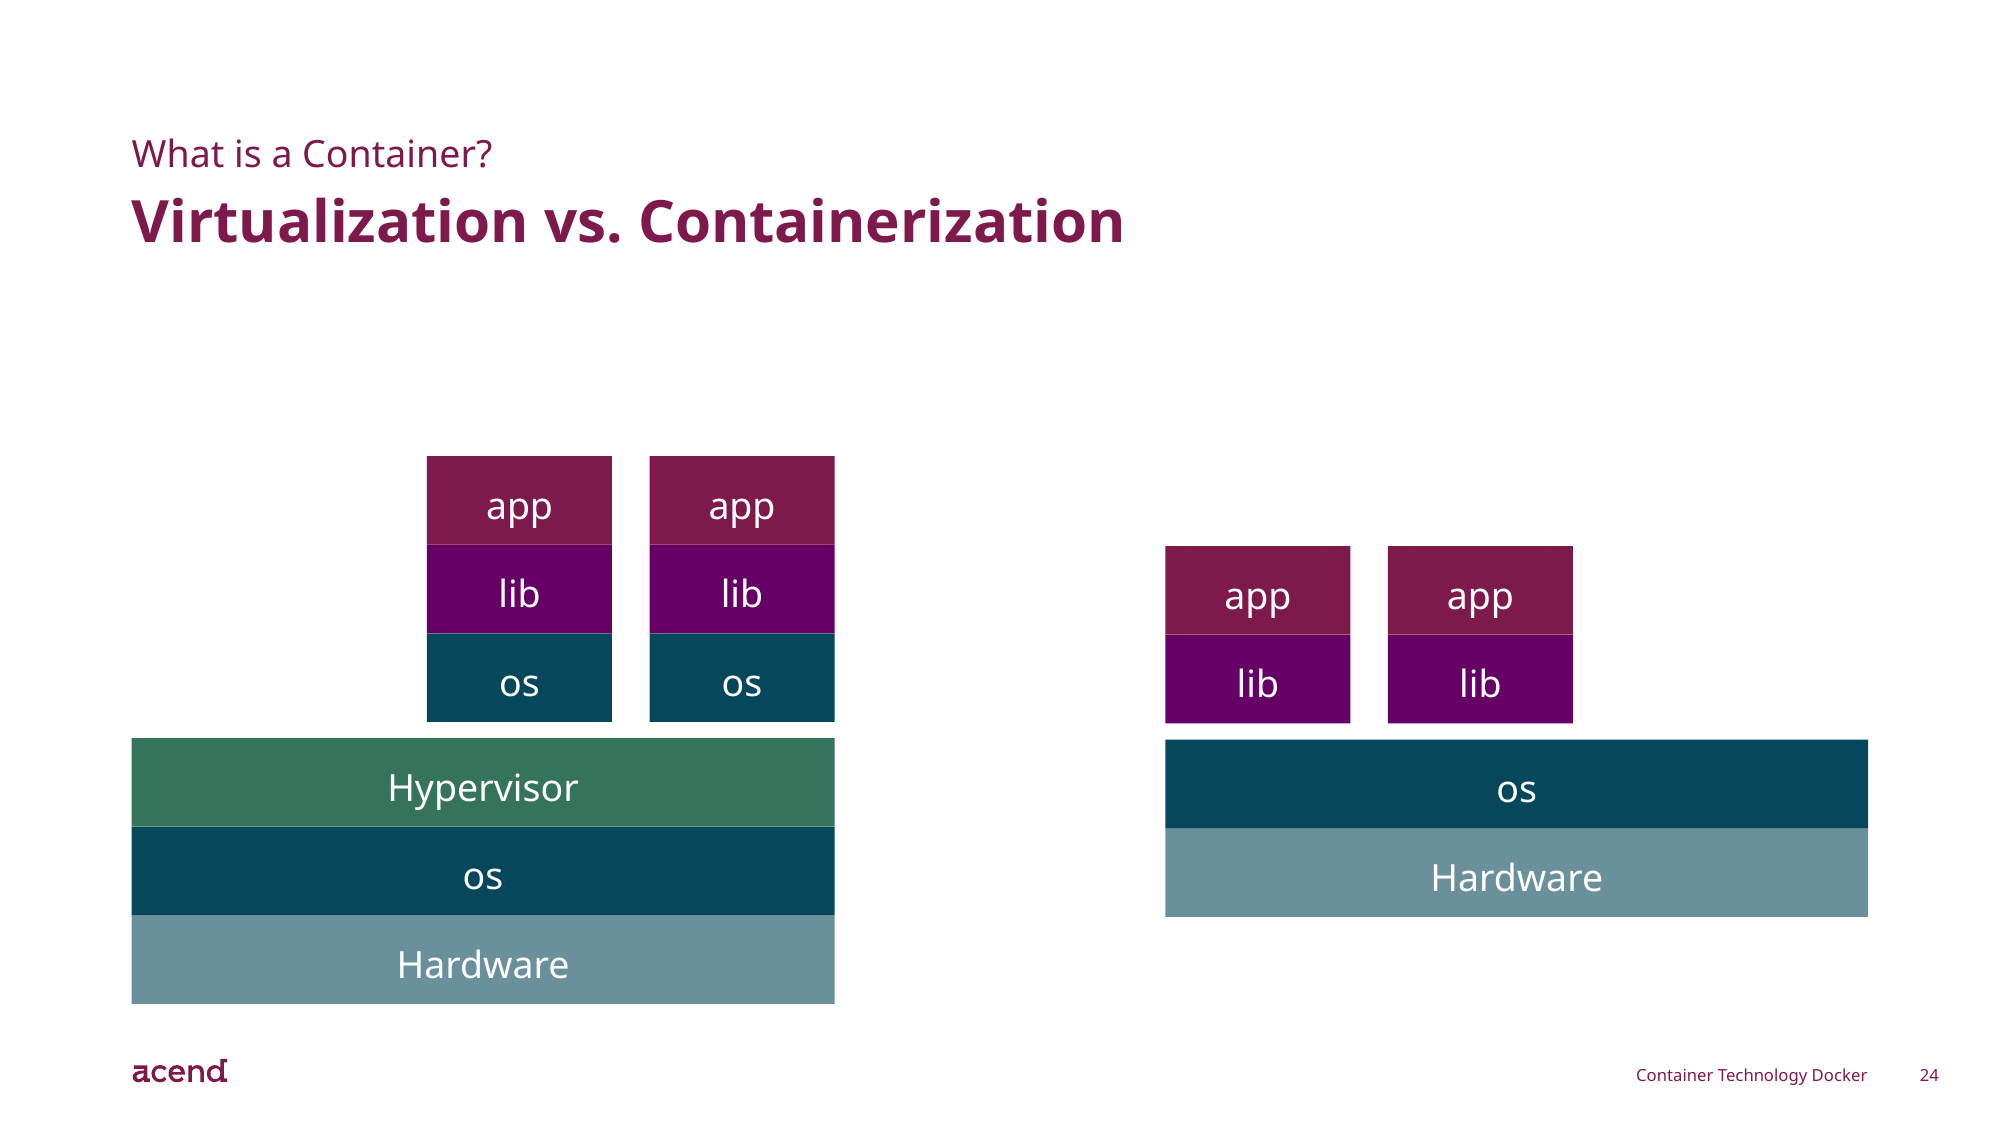

# What is a Container?
Virtualization vs. Containerization
app
app
lib
lib
app
app
os
os
lib
lib
os
Hypervisor
os
Hardware
Hardware
Container Technology Docker
24